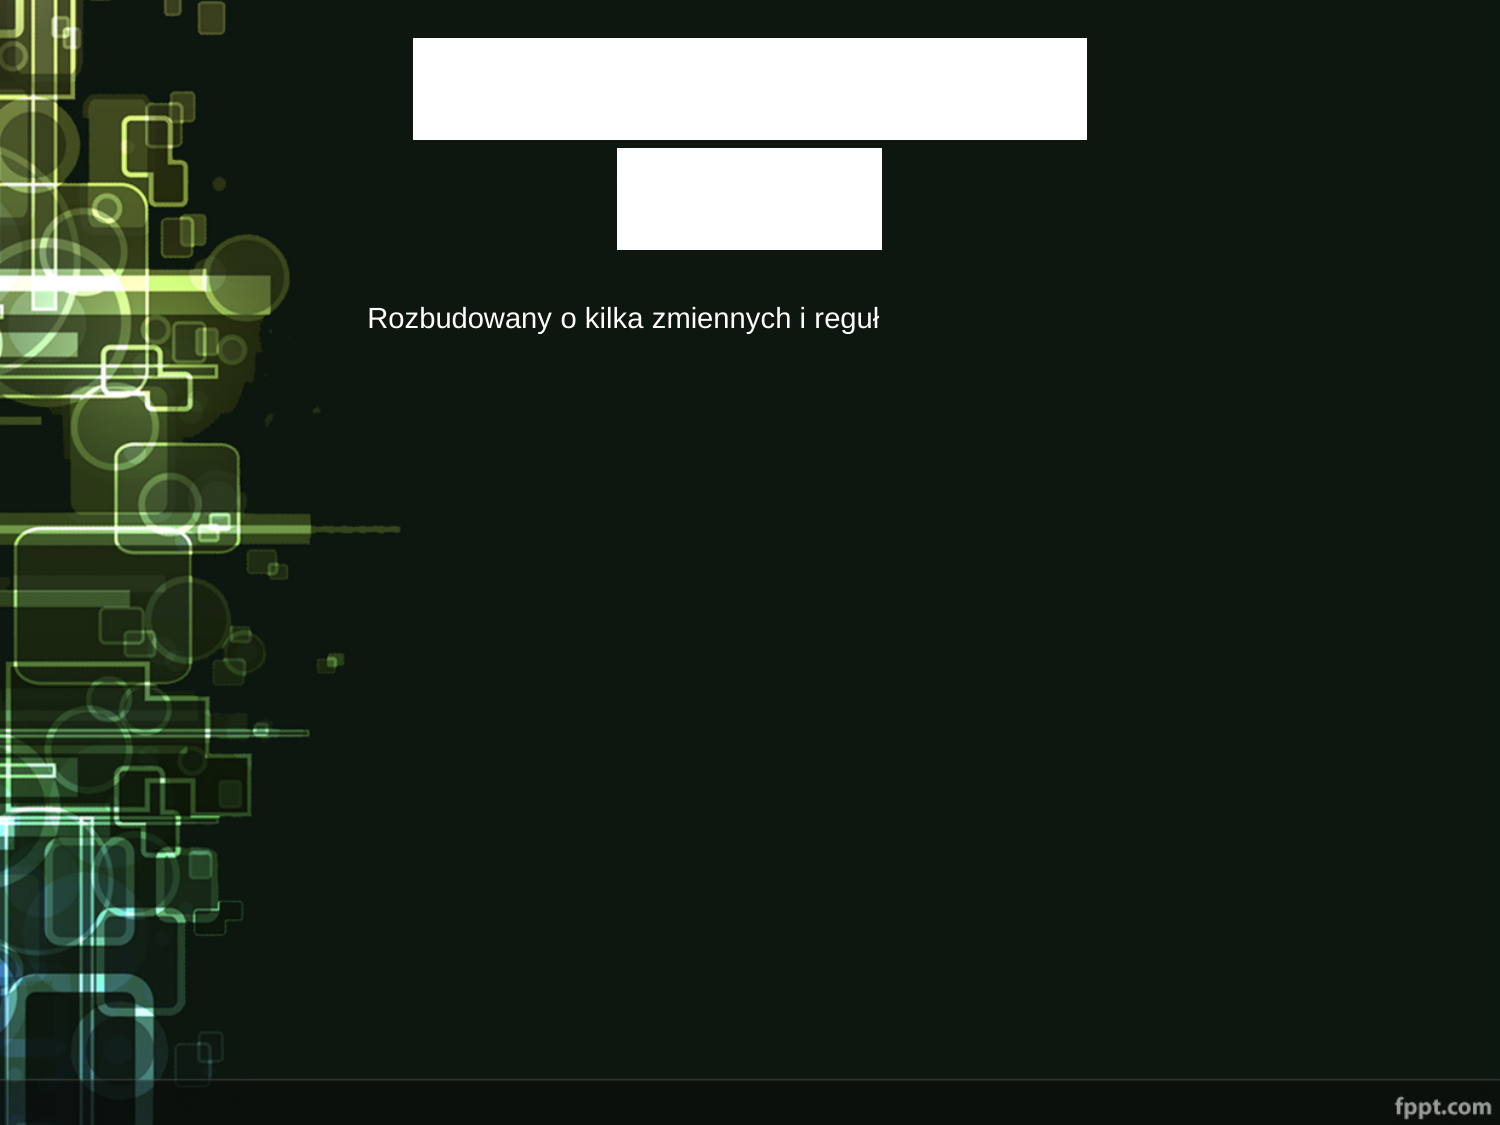

# Ten sam system w FCL
Rozbudowany o kilka zmiennych i reguł